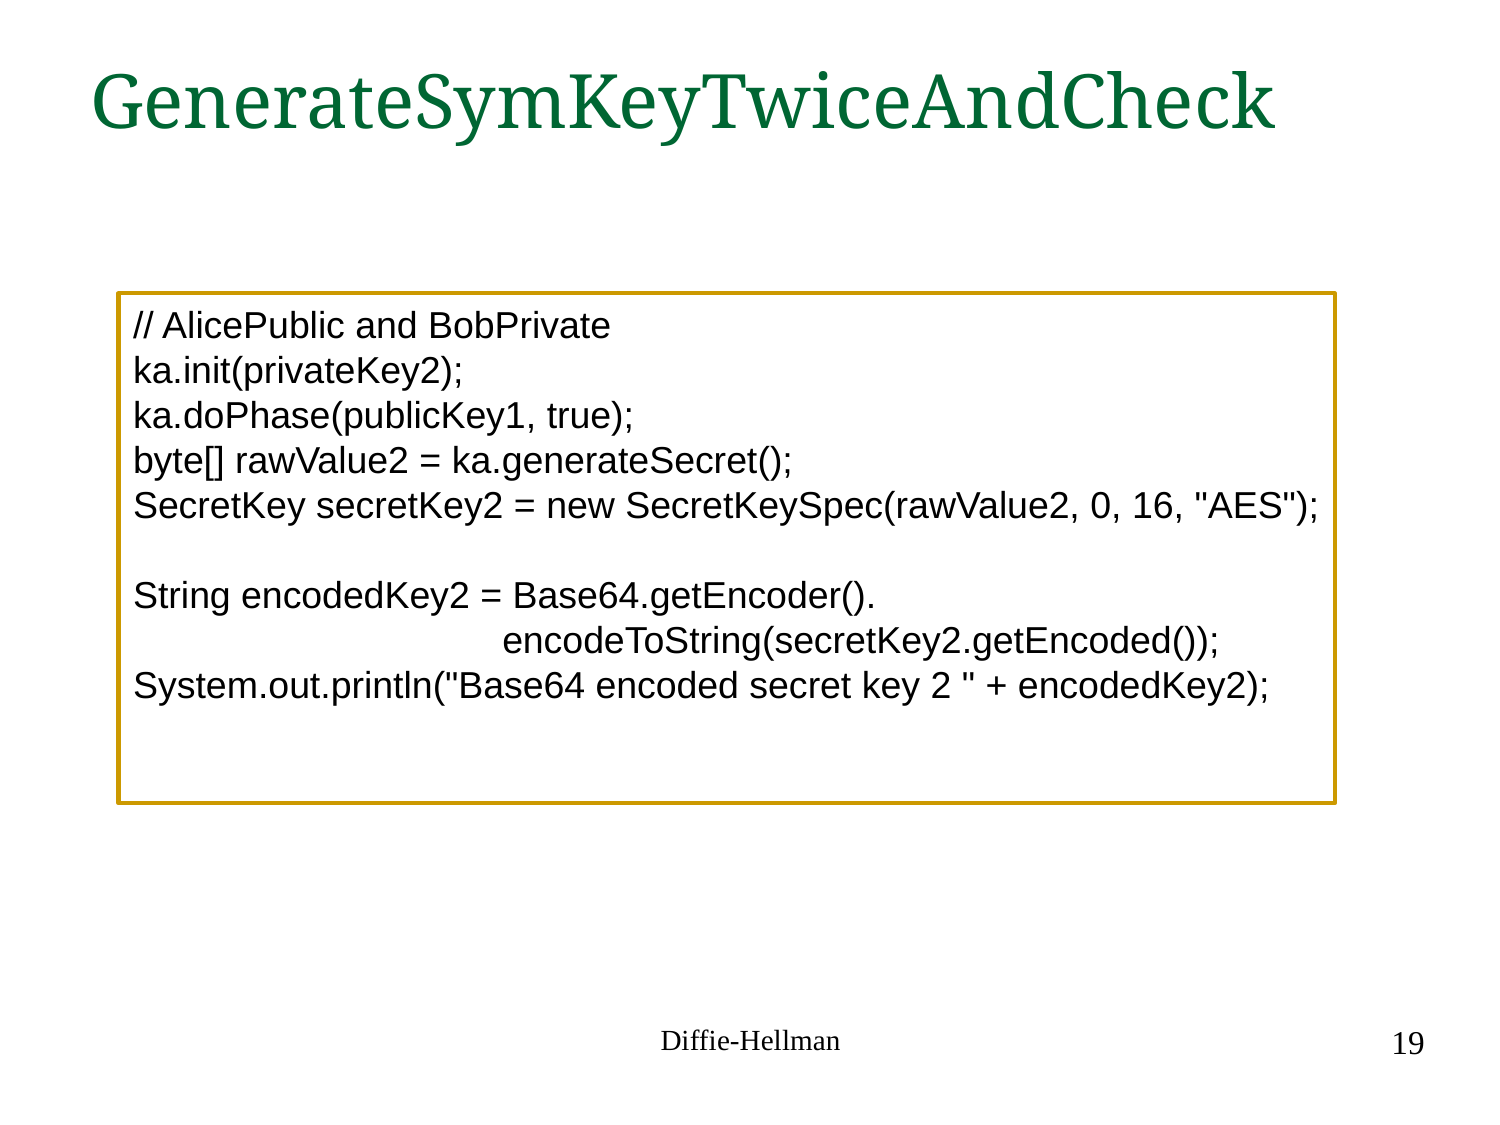

# GenerateSymKeyTwiceAndCheck
// AlicePublic and BobPrivate
ka.init(privateKey2);
ka.doPhase(publicKey1, true);
byte[] rawValue2 = ka.generateSecret();
SecretKey secretKey2 = new SecretKeySpec(rawValue2, 0, 16, "AES");
String encodedKey2 = Base64.getEncoder().
					encodeToString(secretKey2.getEncoded());
System.out.println("Base64 encoded secret key 2 " + encodedKey2);
Diffie-Hellman
19